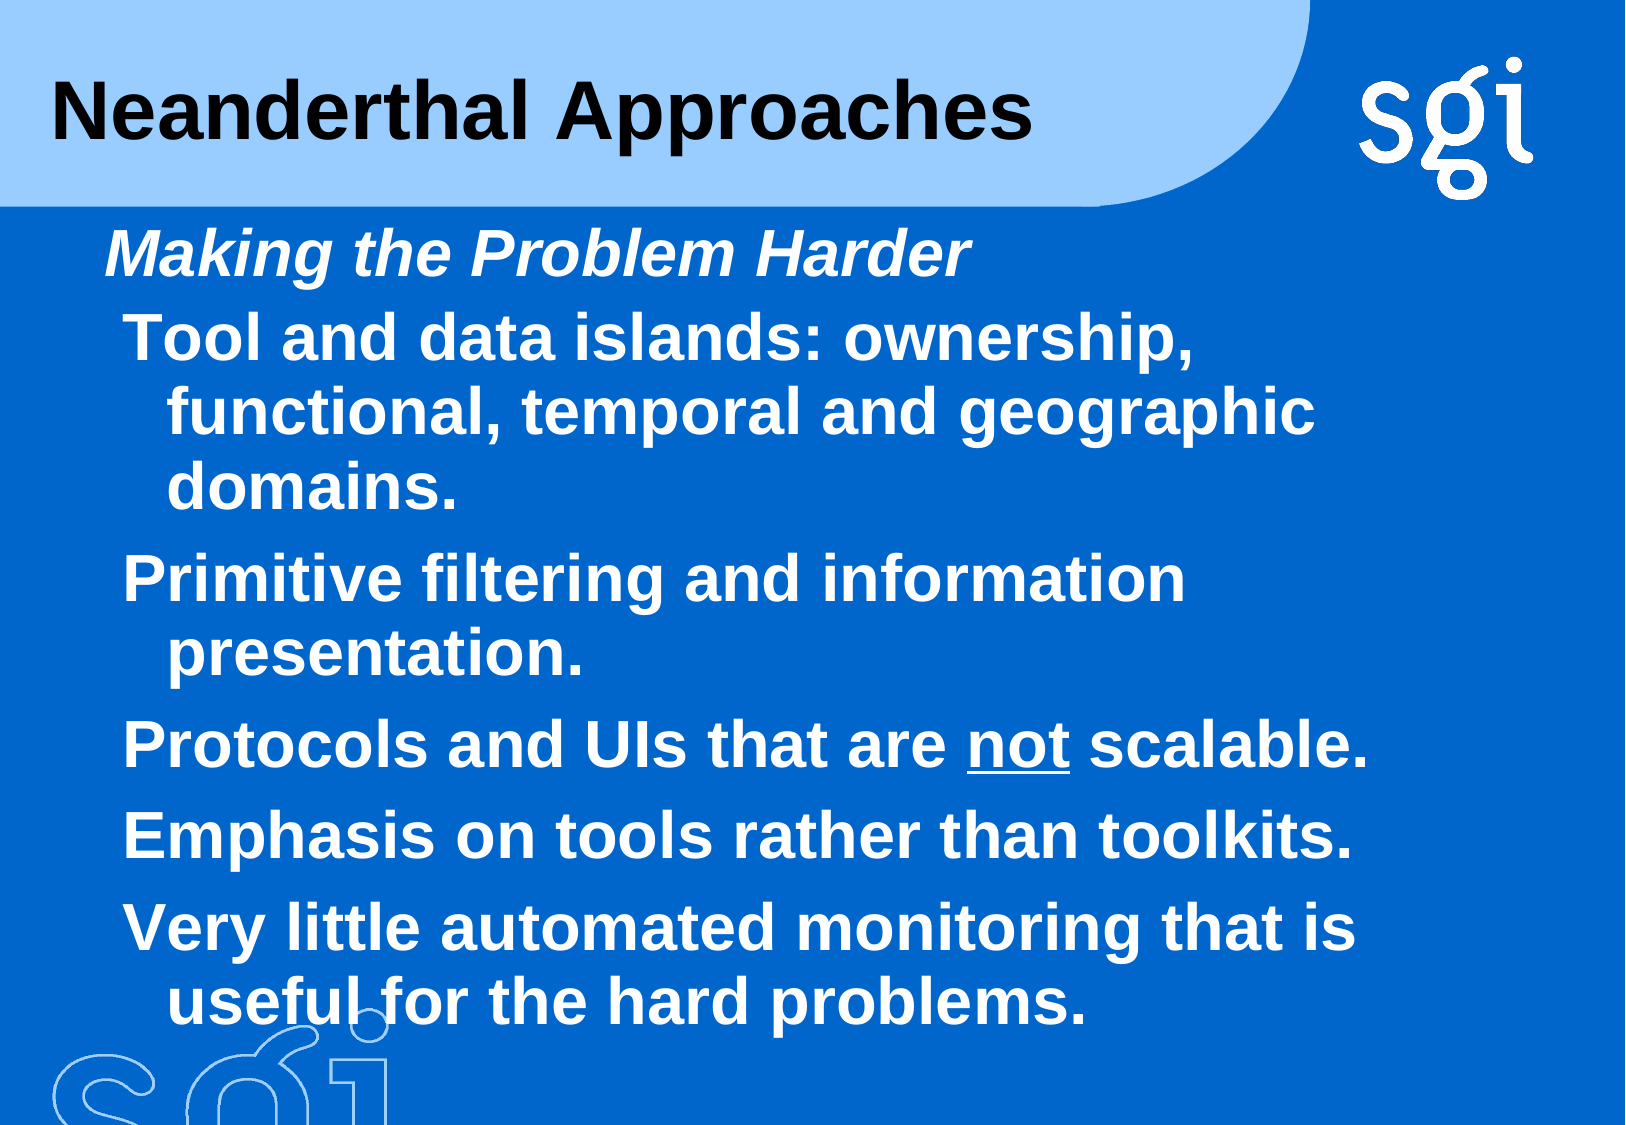

# Neanderthal Approaches
Making the Problem Harder
Tool and data islands: ownership, functional, temporal and geographic domains.
Primitive filtering and information presentation.
Protocols and UIs that are not scalable.
Emphasis on tools rather than toolkits.
Very little automated monitoring that is useful for the hard problems.